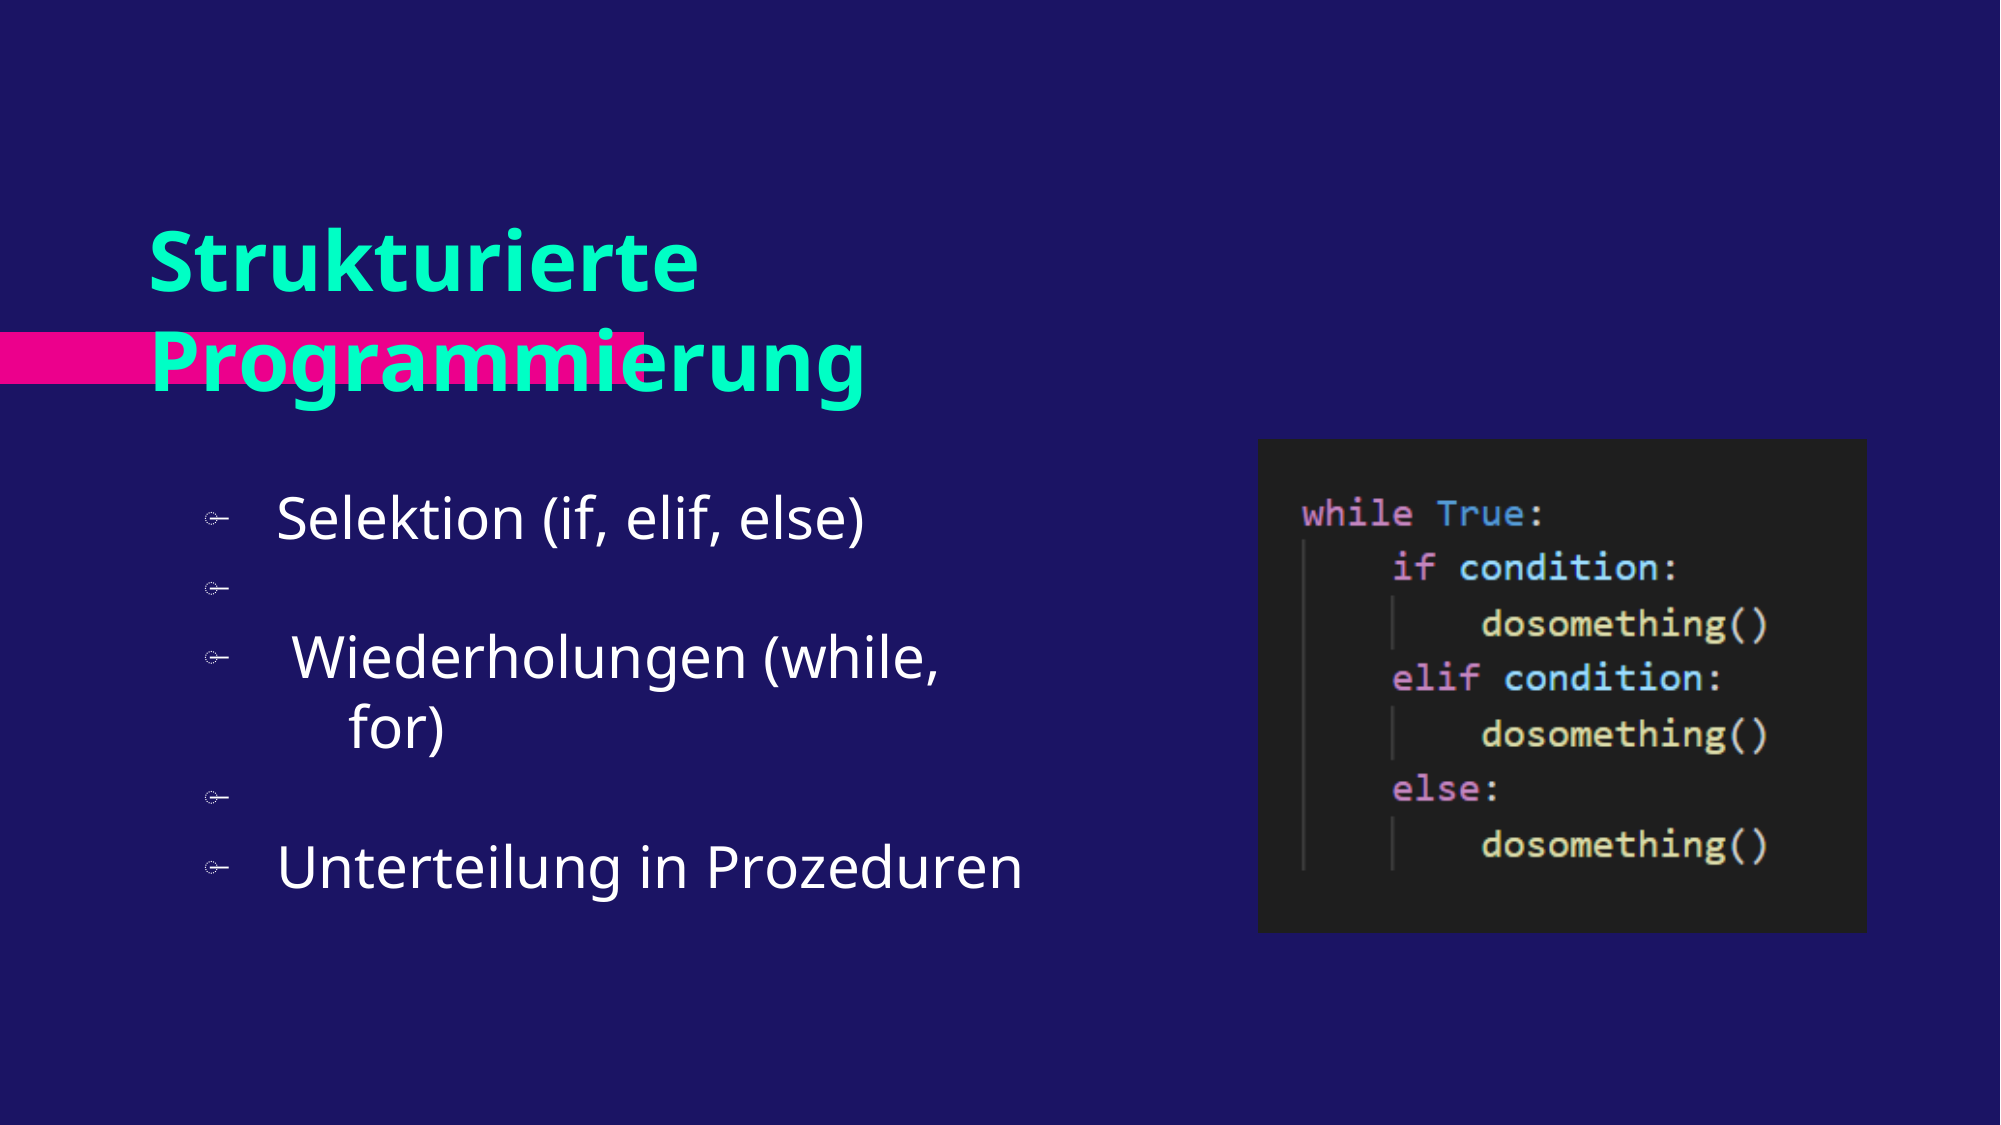

Strukturierte Programmierung
# Selektion (if, elif, else)
 Wiederholungen (while, for)
Unterteilung in Prozeduren